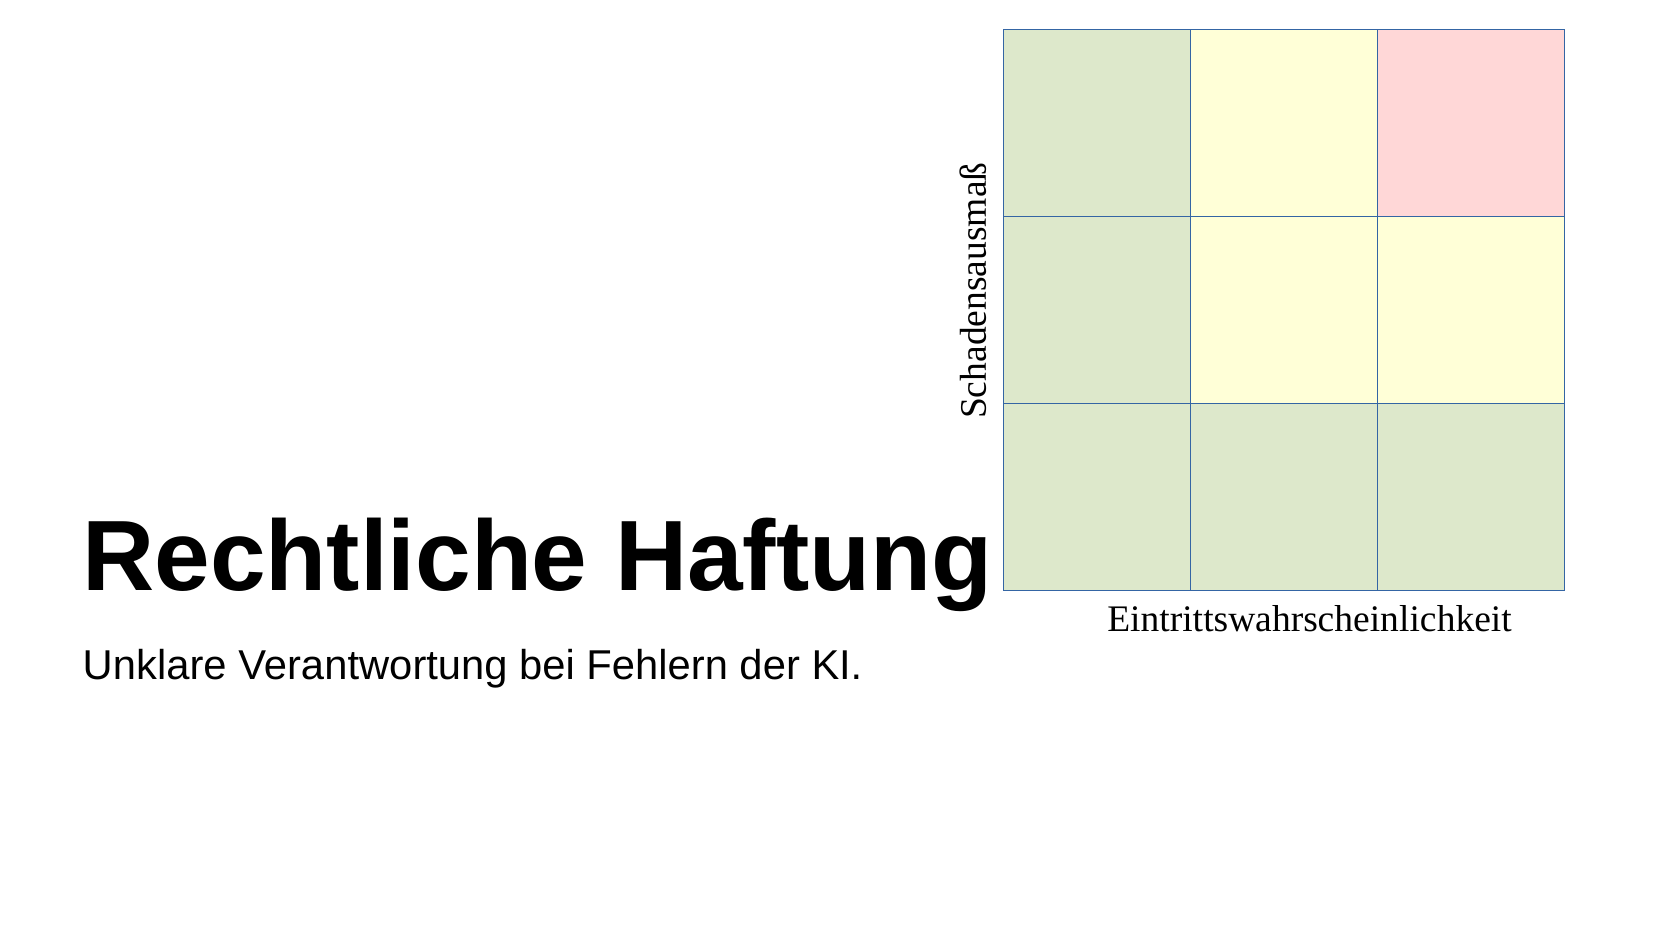

Schadensausmaß
Eintrittswahrscheinlichkeit
# Rechtliche Haftung
Unklare Verantwortung bei Fehlern der KI.